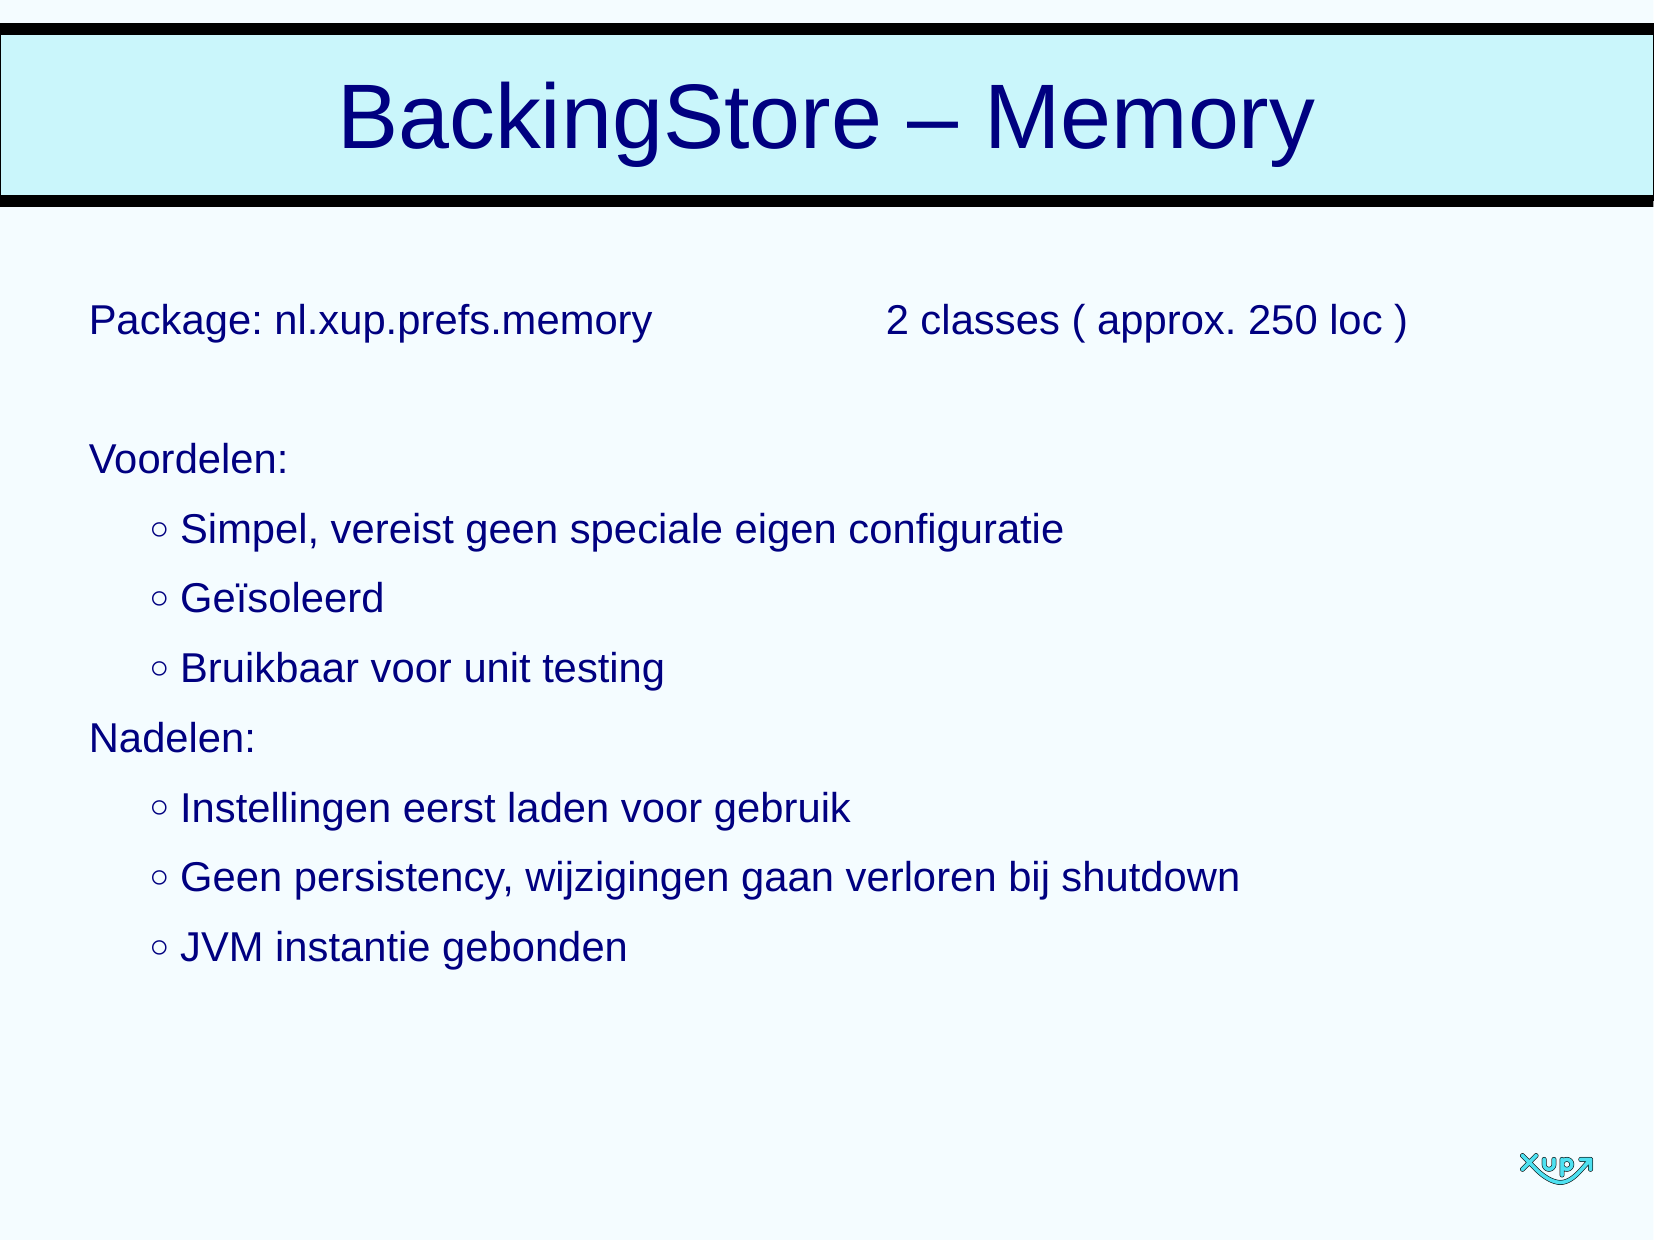

# BackingStore – Memory
Package: nl.xup.prefs.memory				2 classes ( approx. 250 loc )
Voordelen:
Simpel, vereist geen speciale eigen configuratie
Geïsoleerd
Bruikbaar voor unit testing
Nadelen:
Instellingen eerst laden voor gebruik
Geen persistency, wijzigingen gaan verloren bij shutdown
JVM instantie gebonden